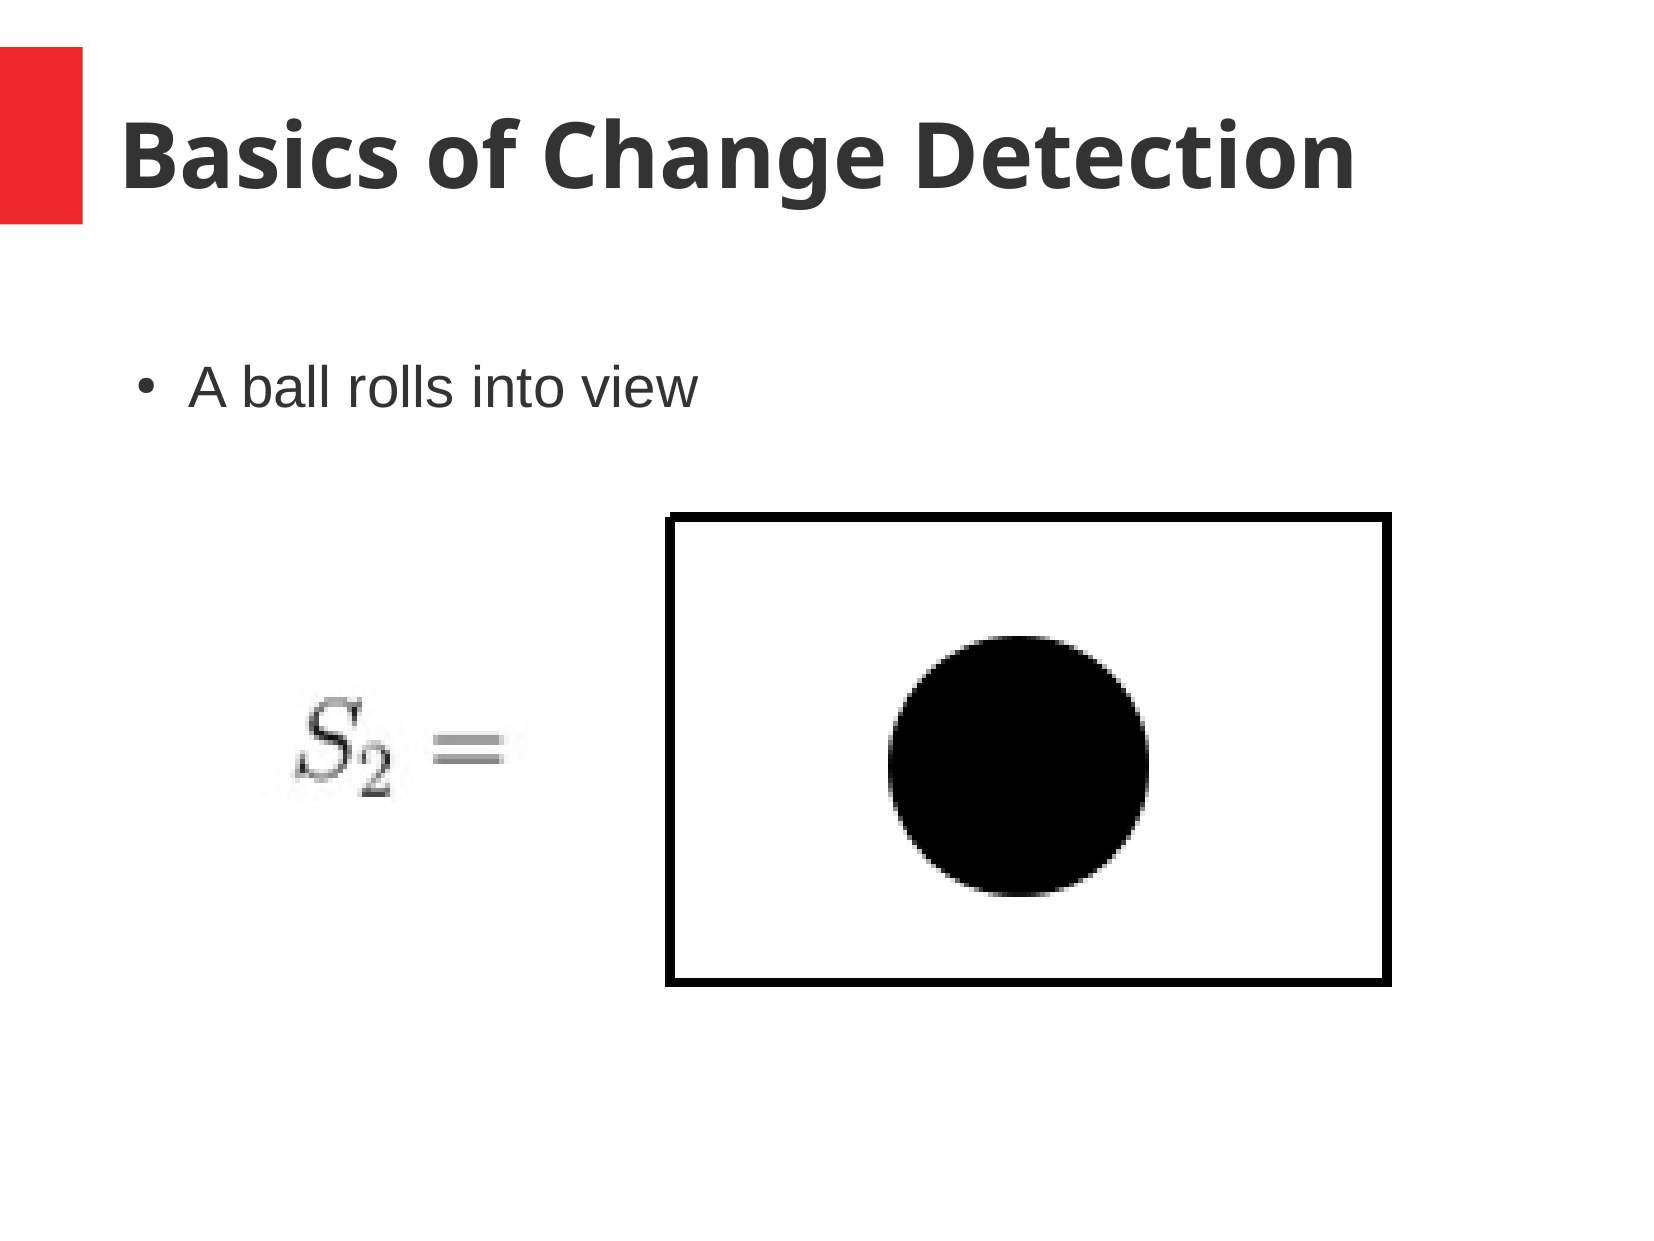

# Basics of Change Detection
A ball rolls into view